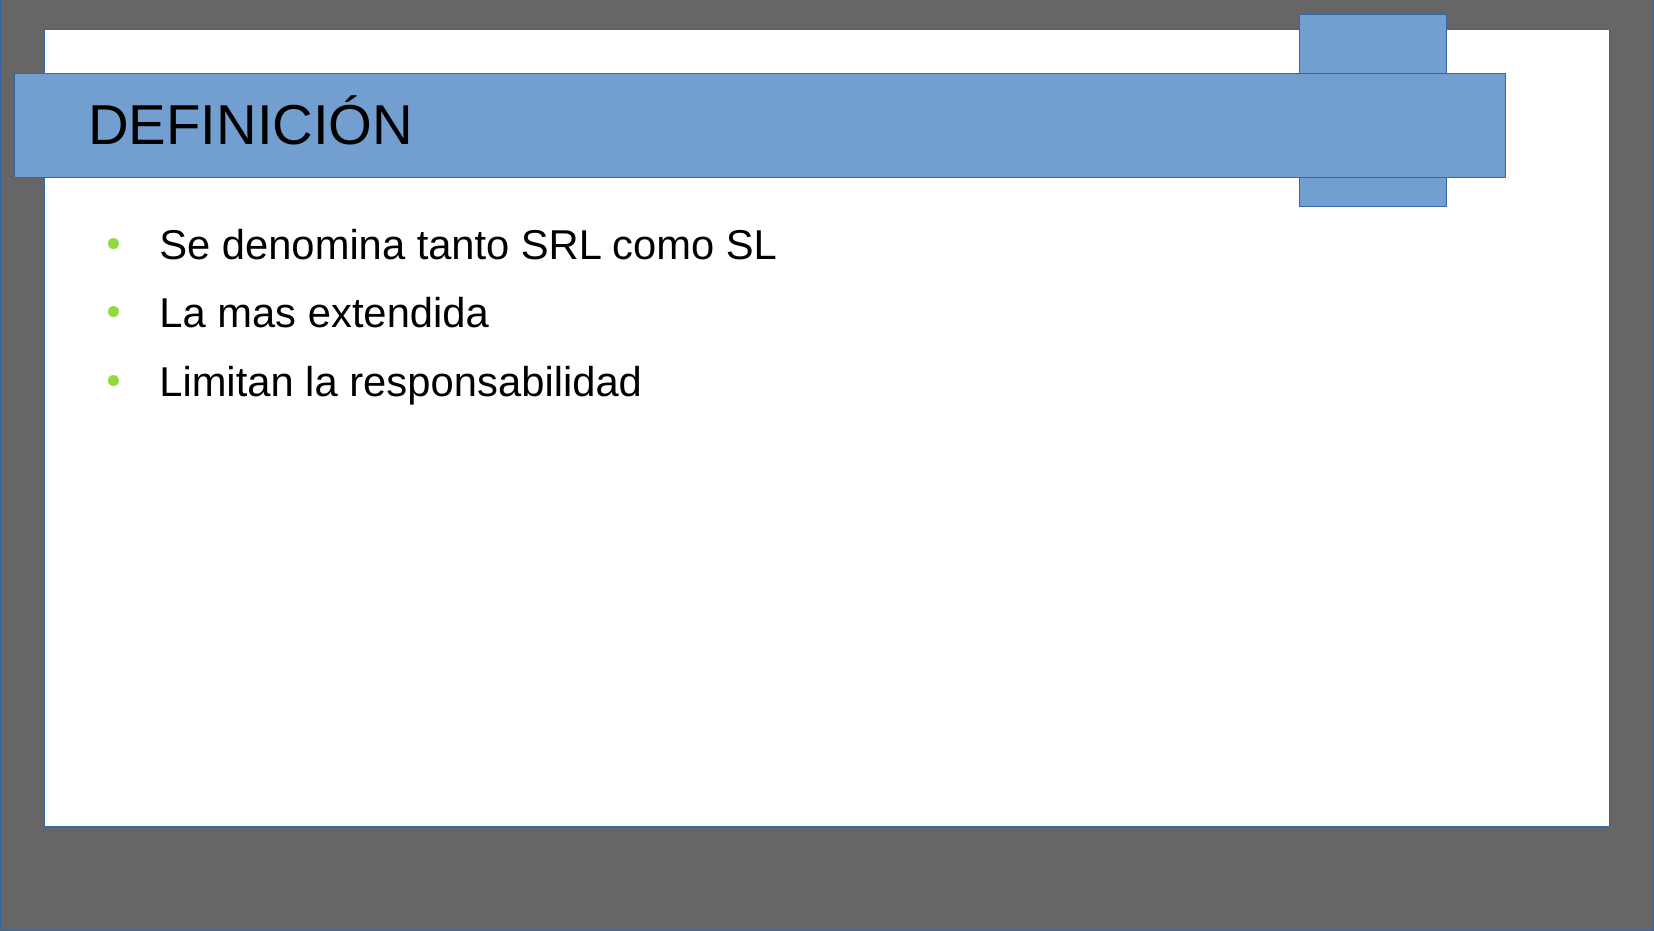

# DEFINICIÓN
Se denomina tanto SRL como SL
La mas extendida
Limitan la responsabilidad